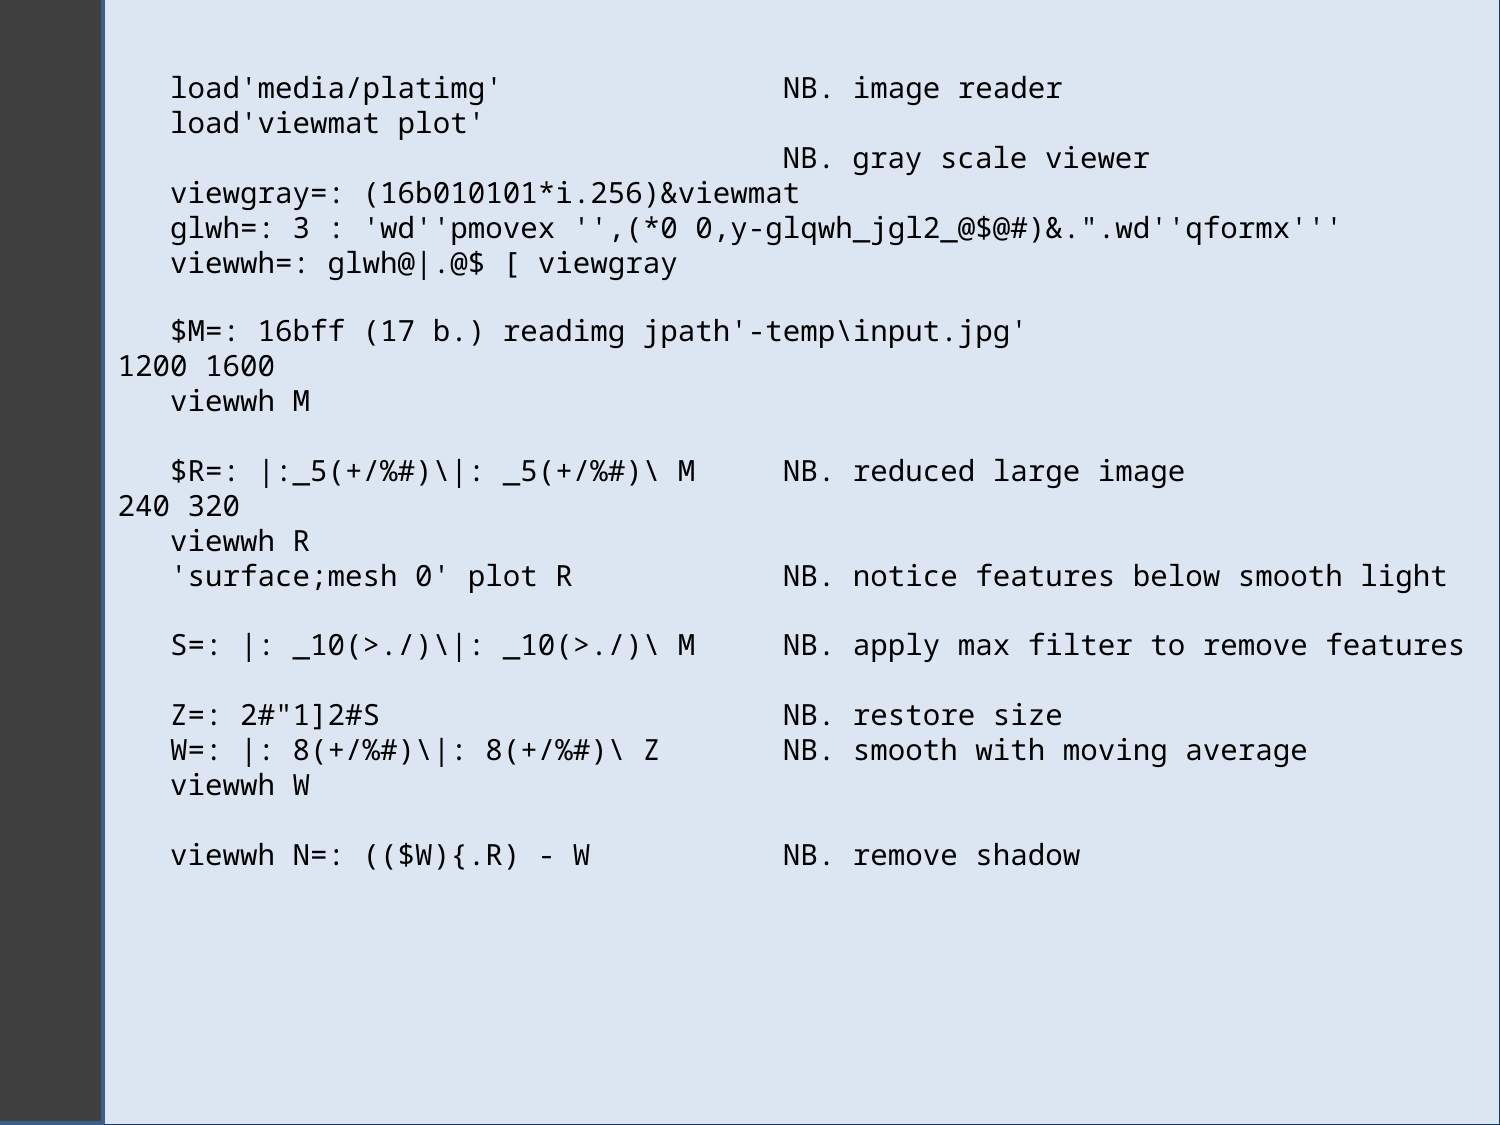

load'media/platimg' NB. image reader
 load'viewmat plot'
 NB. gray scale viewer
 viewgray=: (16b010101*i.256)&viewmat
 glwh=: 3 : 'wd''pmovex '',(*0 0,y-glqwh_jgl2_@$@#)&.".wd''qformx'''
 viewwh=: glwh@|.@$ [ viewgray
 $M=: 16bff (17 b.) readimg jpath'-temp\input.jpg'
1200 1600
 viewwh M
 $R=: |:_5(+/%#)\|: _5(+/%#)\ M NB. reduced large image
240 320
 viewwh R
 'surface;mesh 0' plot R NB. notice features below smooth light
 S=: |: _10(>./)\|: _10(>./)\ M NB. apply max filter to remove features
 Z=: 2#"1]2#S NB. restore size
 W=: |: 8(+/%#)\|: 8(+/%#)\ Z NB. smooth with moving average
 viewwh W
 viewwh N=: (($W){.R) - W NB. remove shadow